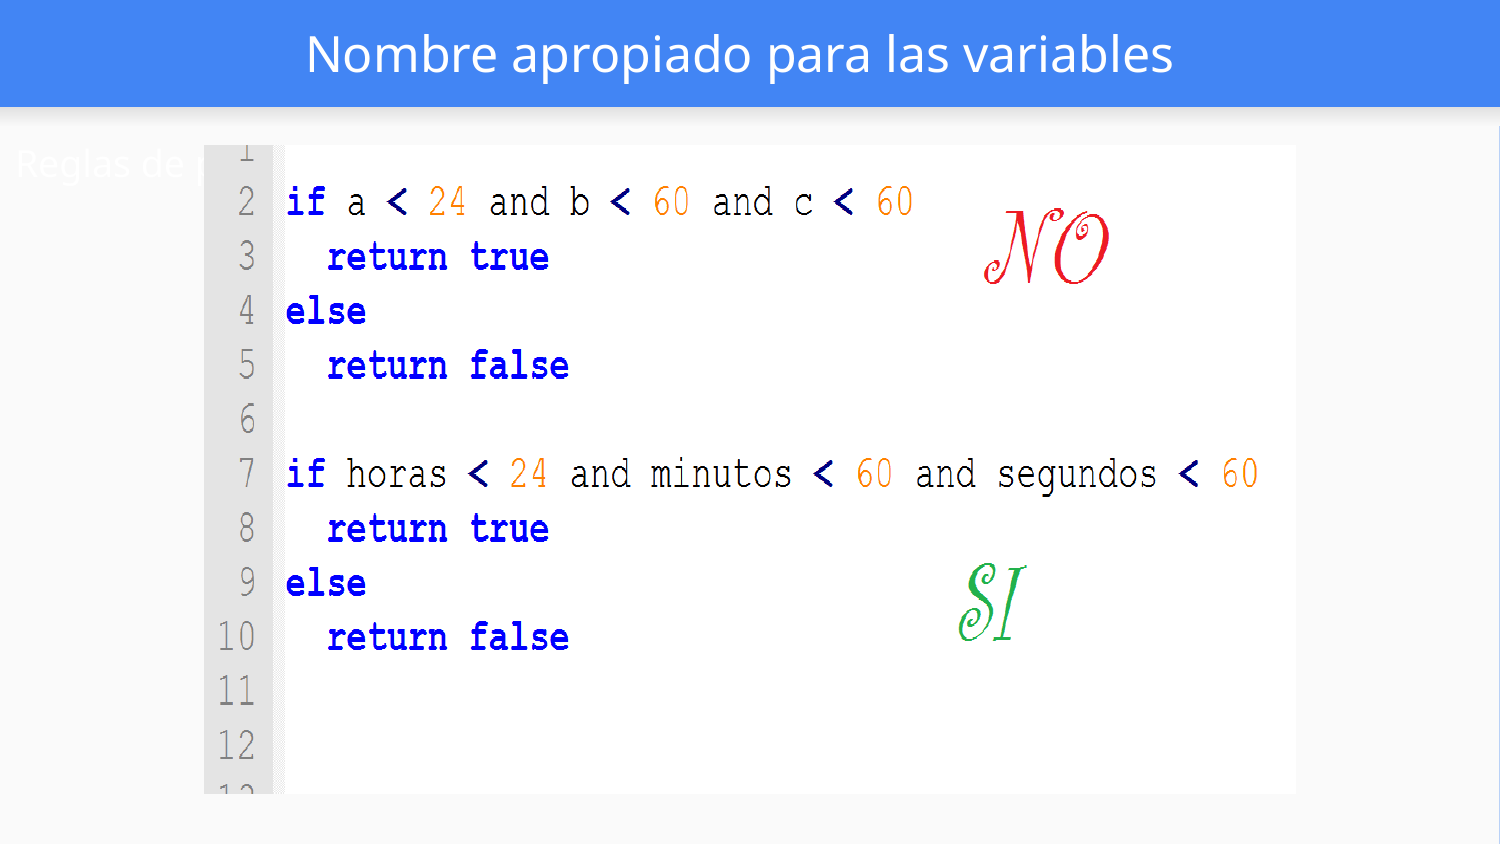

# Nombre apropiado para las variables
Reglas de programación